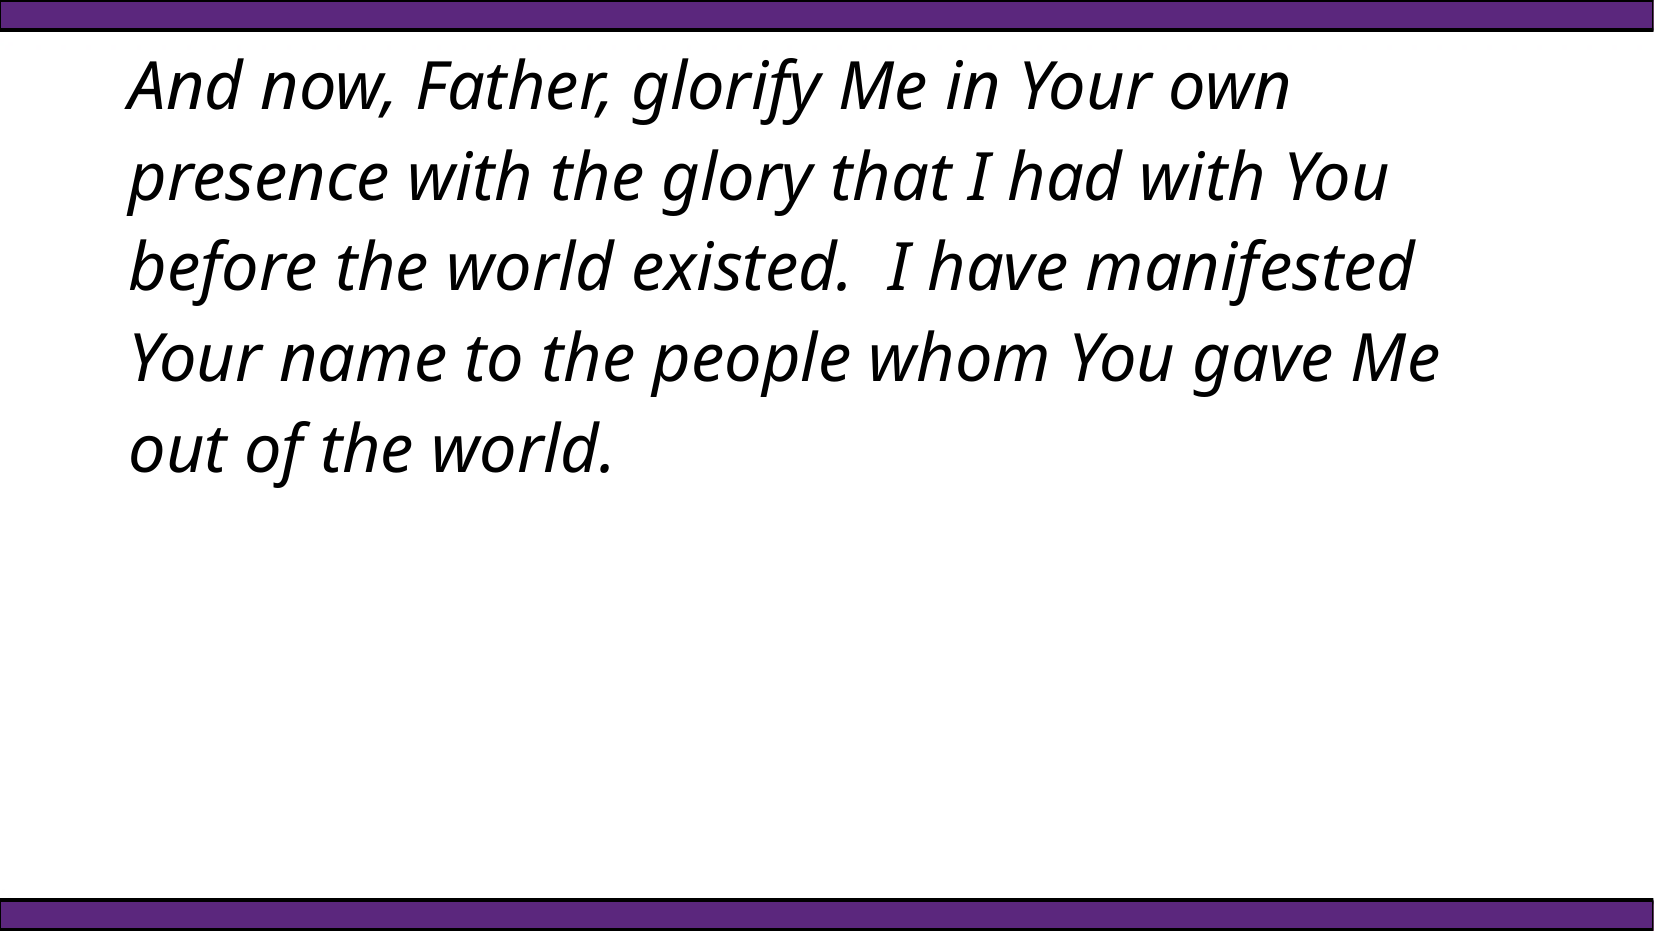

And now, Father, glorify Me in Your own
 presence with the glory that I had with You
 before the world existed. I have manifested
 Your name to the people whom You gave Me
 out of the world.